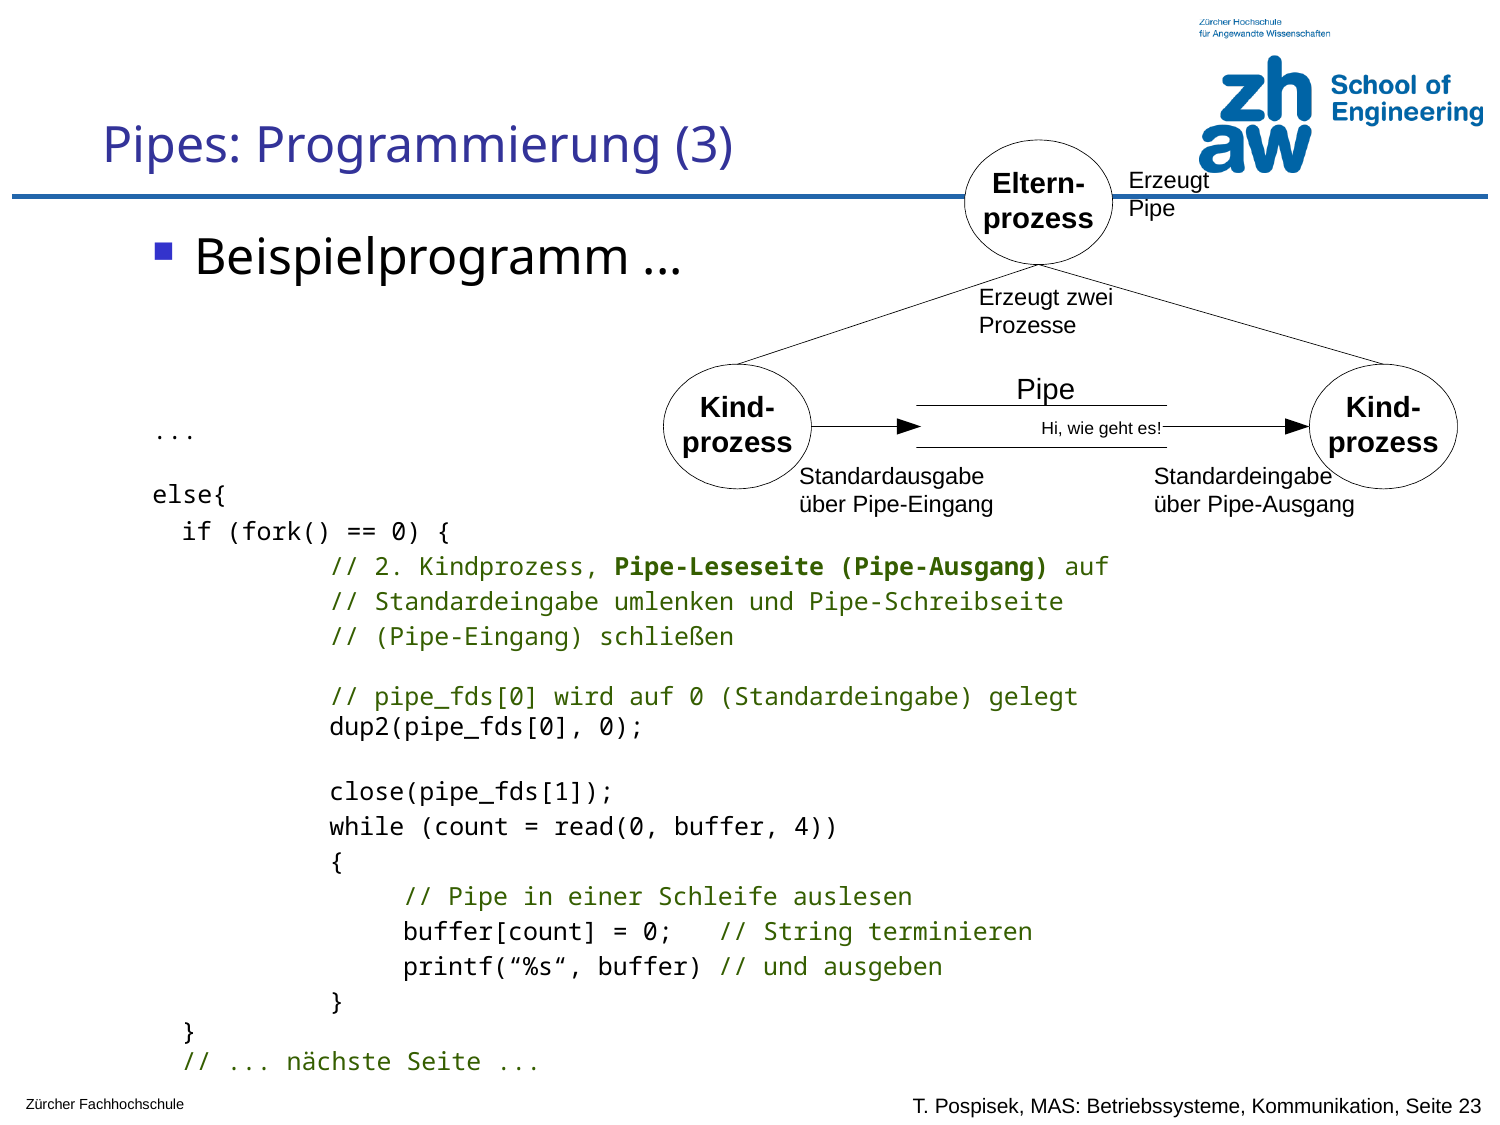

Pipes: Programmierung (3)
# Beispielprogramm ...
...
else{
	if (fork() == 0) {
			// 2. Kindprozess, Pipe-Leseseite (Pipe-Ausgang) auf
			// Standardeingabe umlenken und Pipe-Schreibseite
			// (Pipe-Eingang) schließen
		// pipe_fds[0] wird auf 0 (Standardeingabe) gelegt
		dup2(pipe_fds[0], 0);
			close(pipe_fds[1]);
			while (count = read(0, buffer, 4))
			{
				// Pipe in einer Schleife auslesen
				buffer[count] = 0; // String terminieren
				printf(“%s“, buffer) // und ausgeben
			}
}
// ... nächste Seite ...